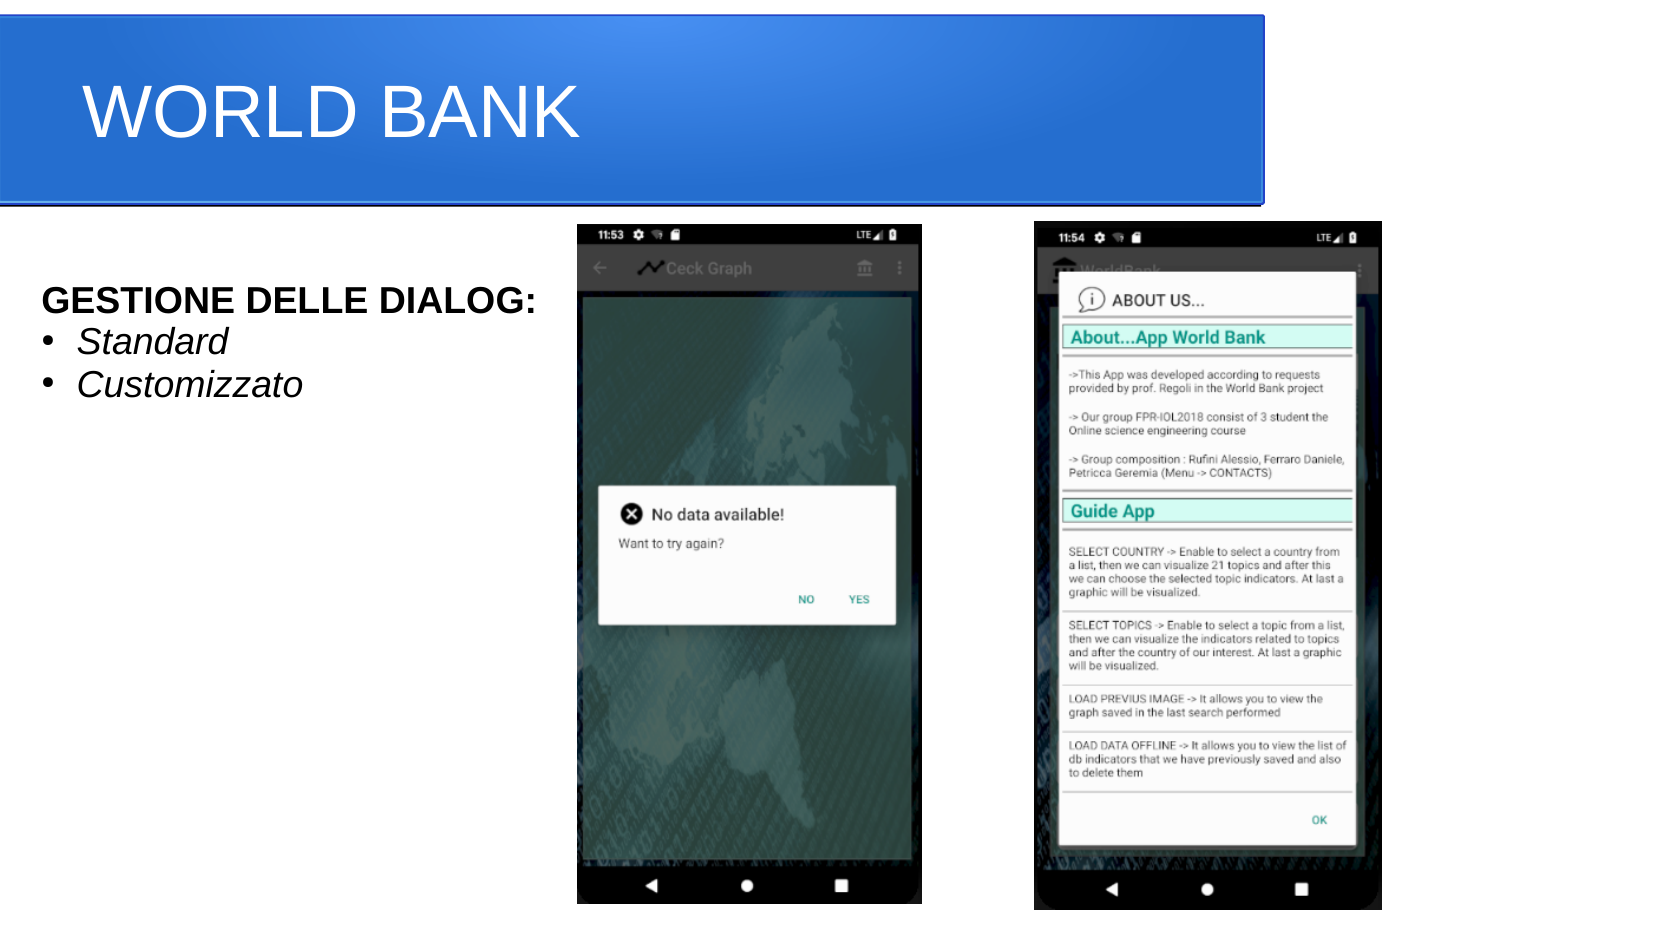

# WORLD BANK
GESTIONE DELLE DIALOG:
Standard
Customizzato